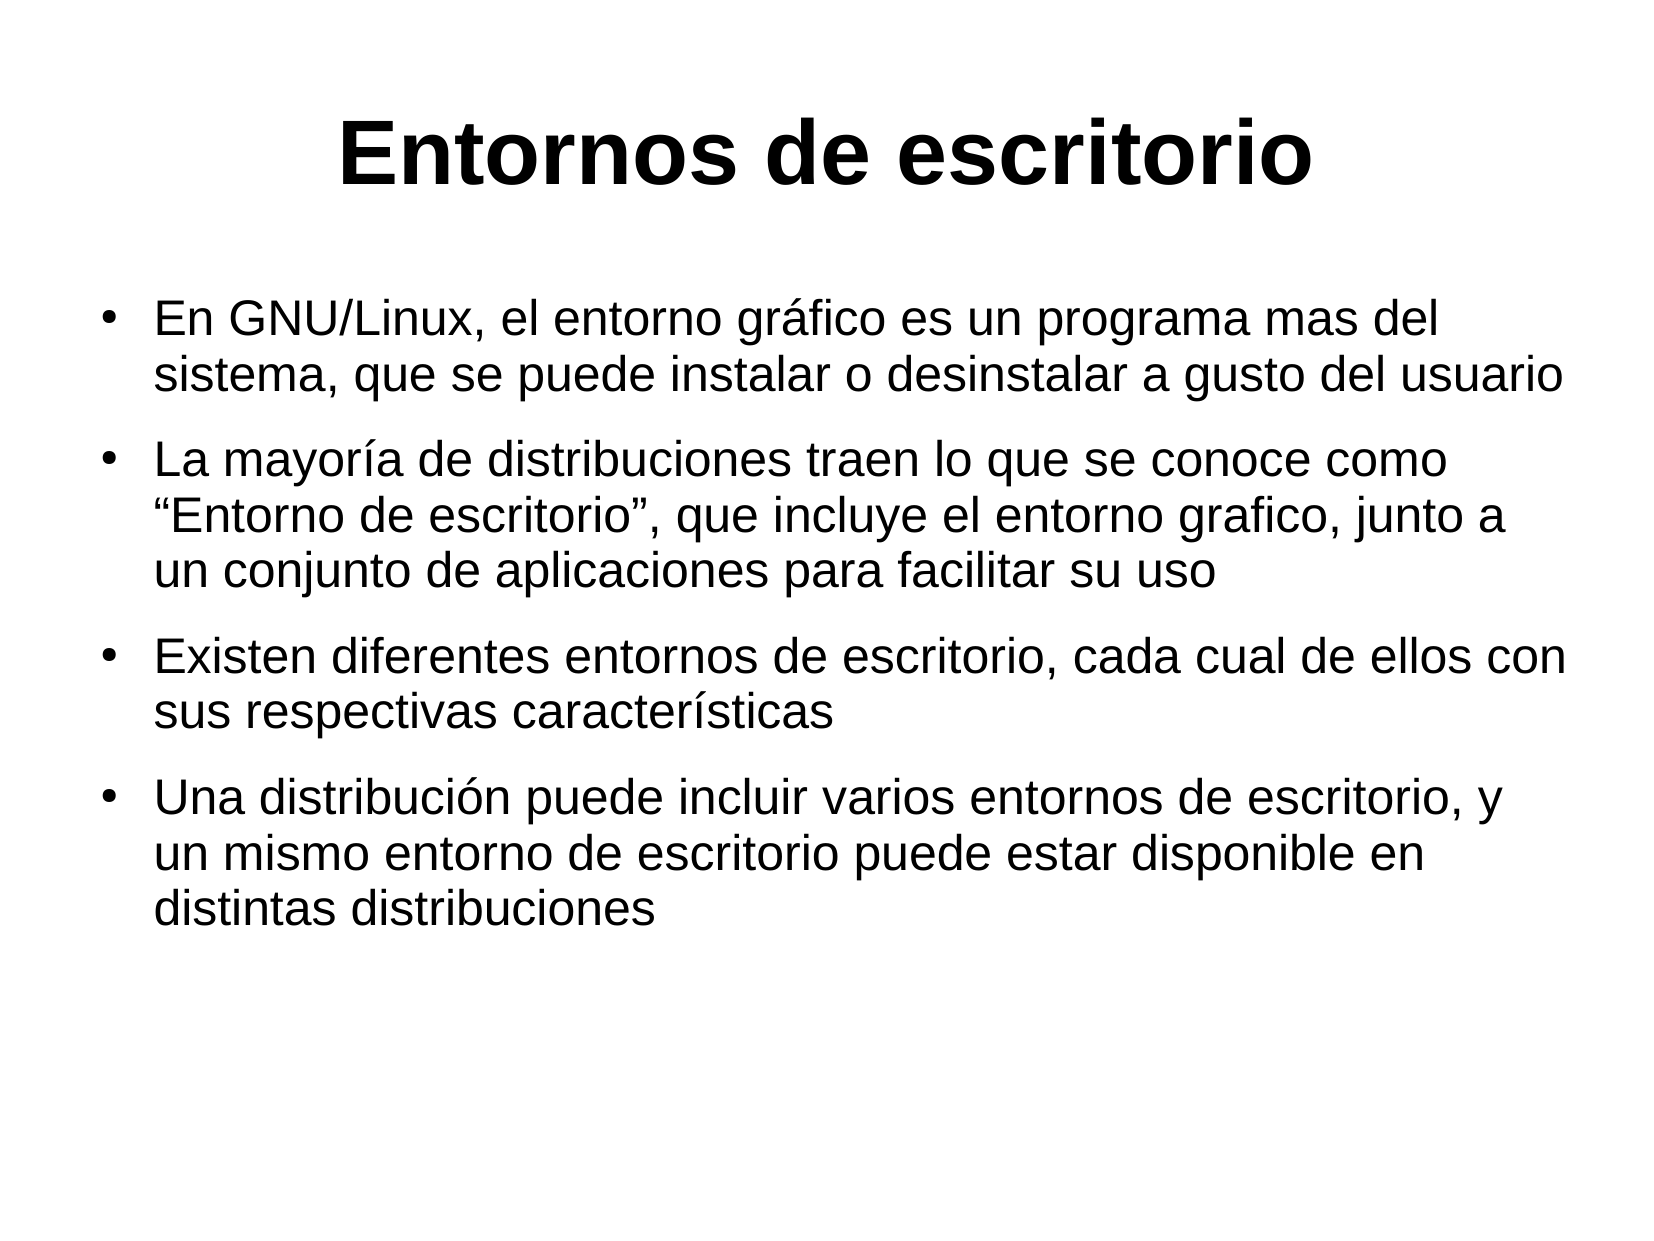

# Entornos de escritorio
En GNU/Linux, el entorno gráfico es un programa mas del sistema, que se puede instalar o desinstalar a gusto del usuario
La mayoría de distribuciones traen lo que se conoce como “Entorno de escritorio”, que incluye el entorno grafico, junto a un conjunto de aplicaciones para facilitar su uso
Existen diferentes entornos de escritorio, cada cual de ellos con sus respectivas características
Una distribución puede incluir varios entornos de escritorio, y un mismo entorno de escritorio puede estar disponible en distintas distribuciones